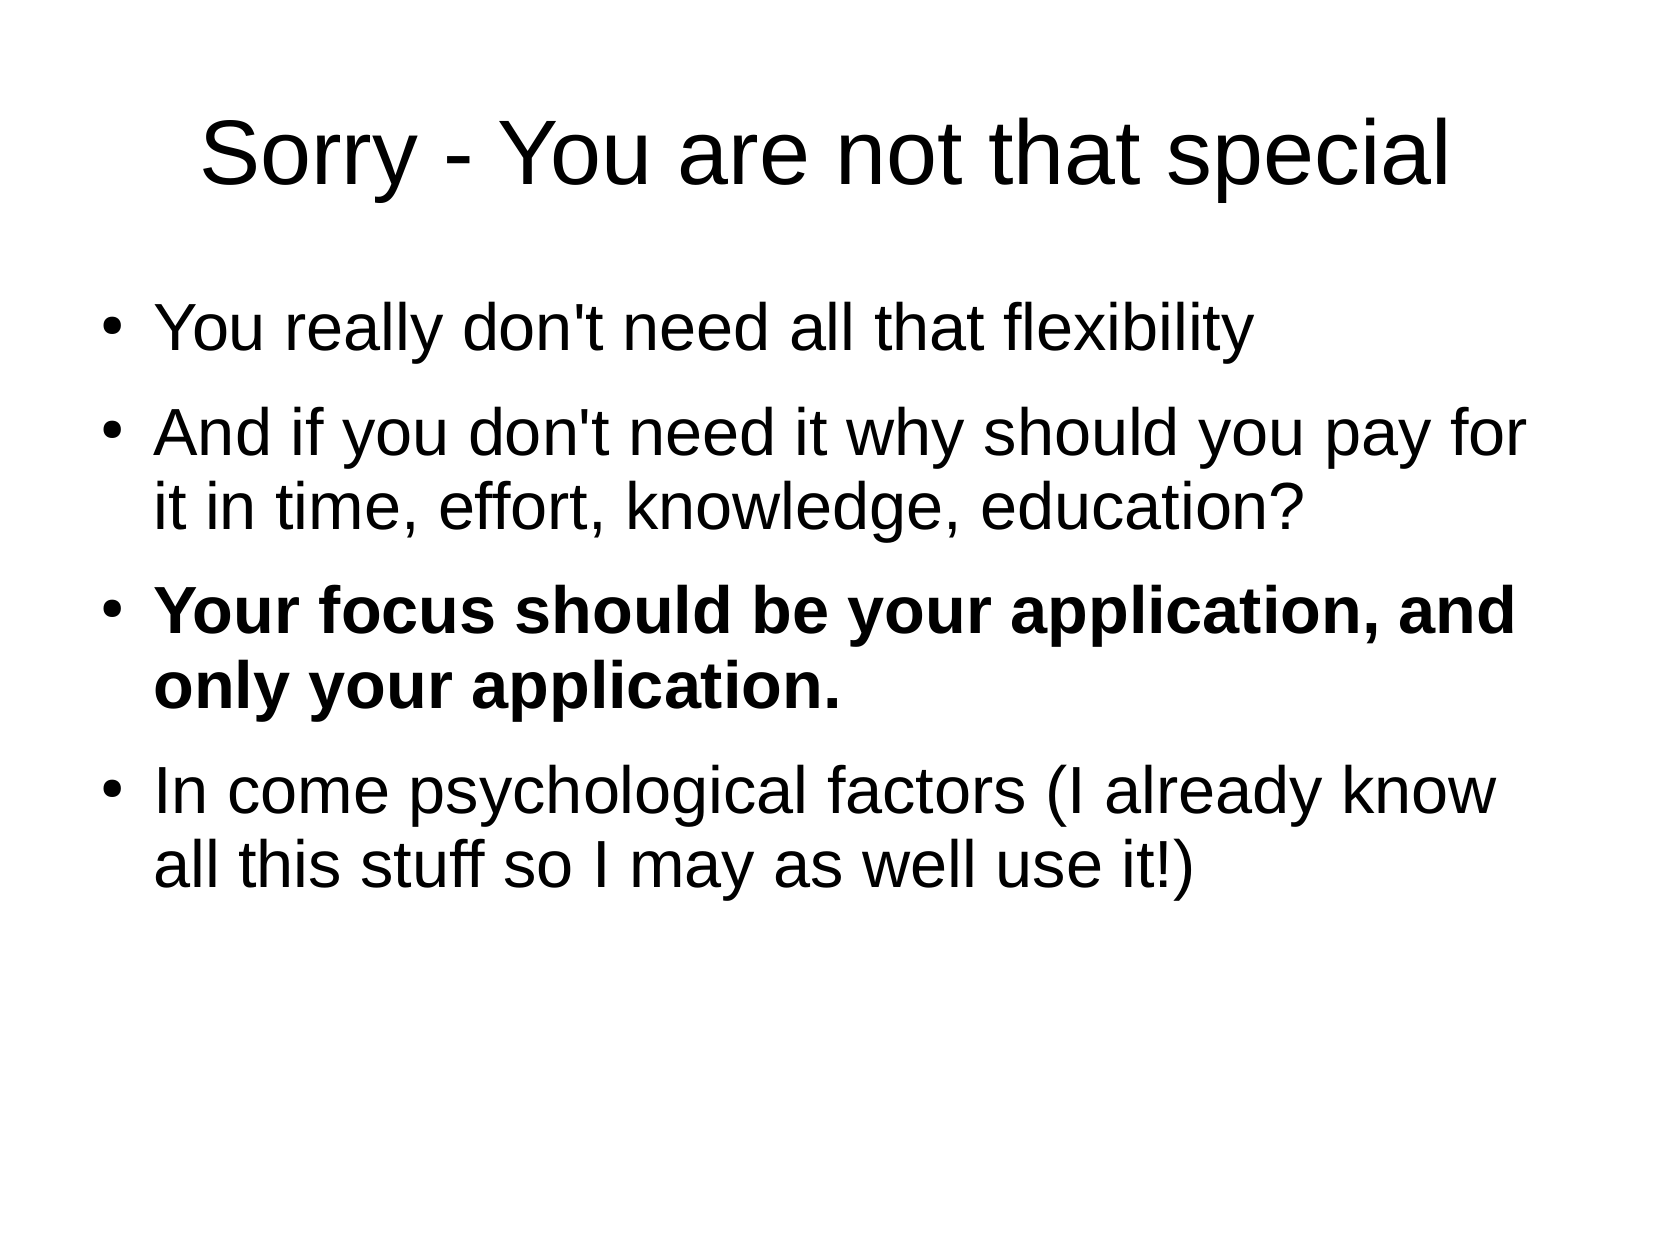

# Sorry - You are not that special
You really don't need all that flexibility
And if you don't need it why should you pay for it in time, effort, knowledge, education?
Your focus should be your application, and only your application.
In come psychological factors (I already know all this stuff so I may as well use it!)